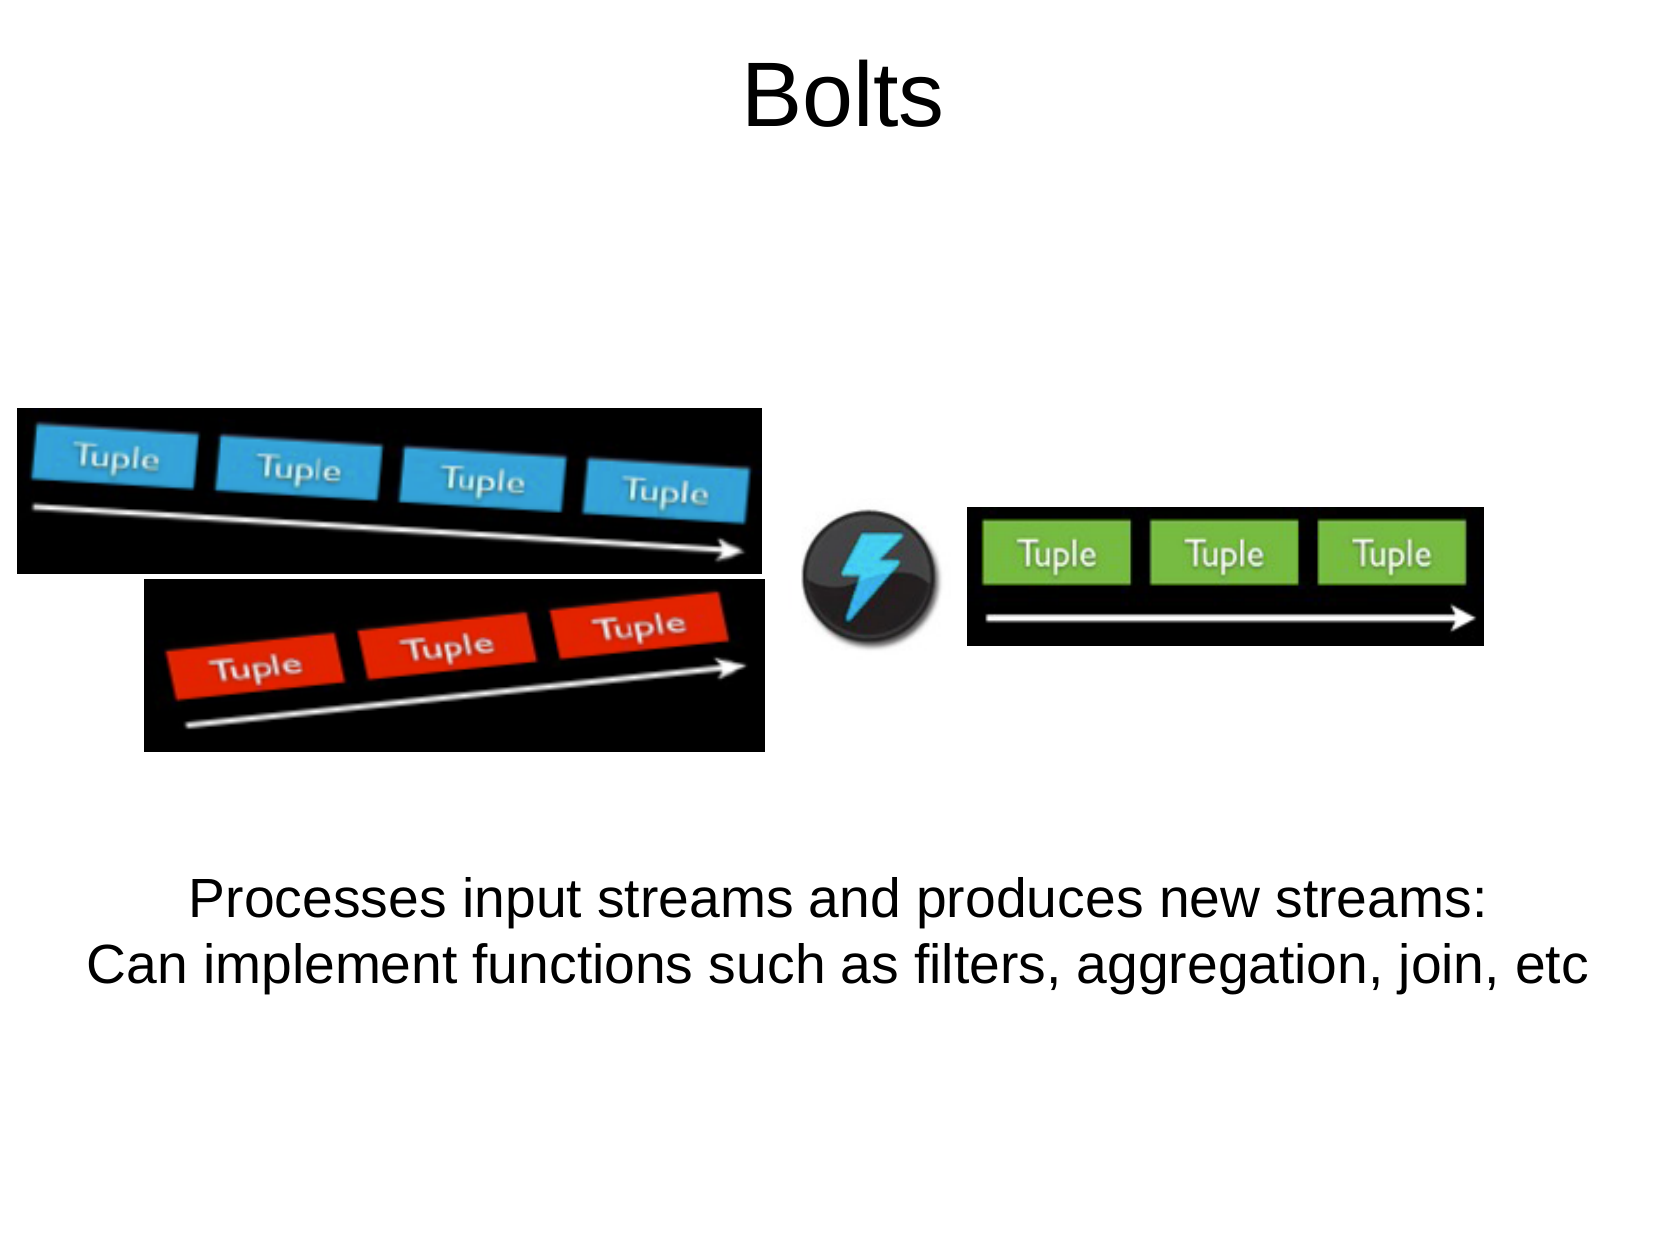

# Bolts
Processes input streams and produces new streams:
Can implement functions such as filters, aggregation, join, etc